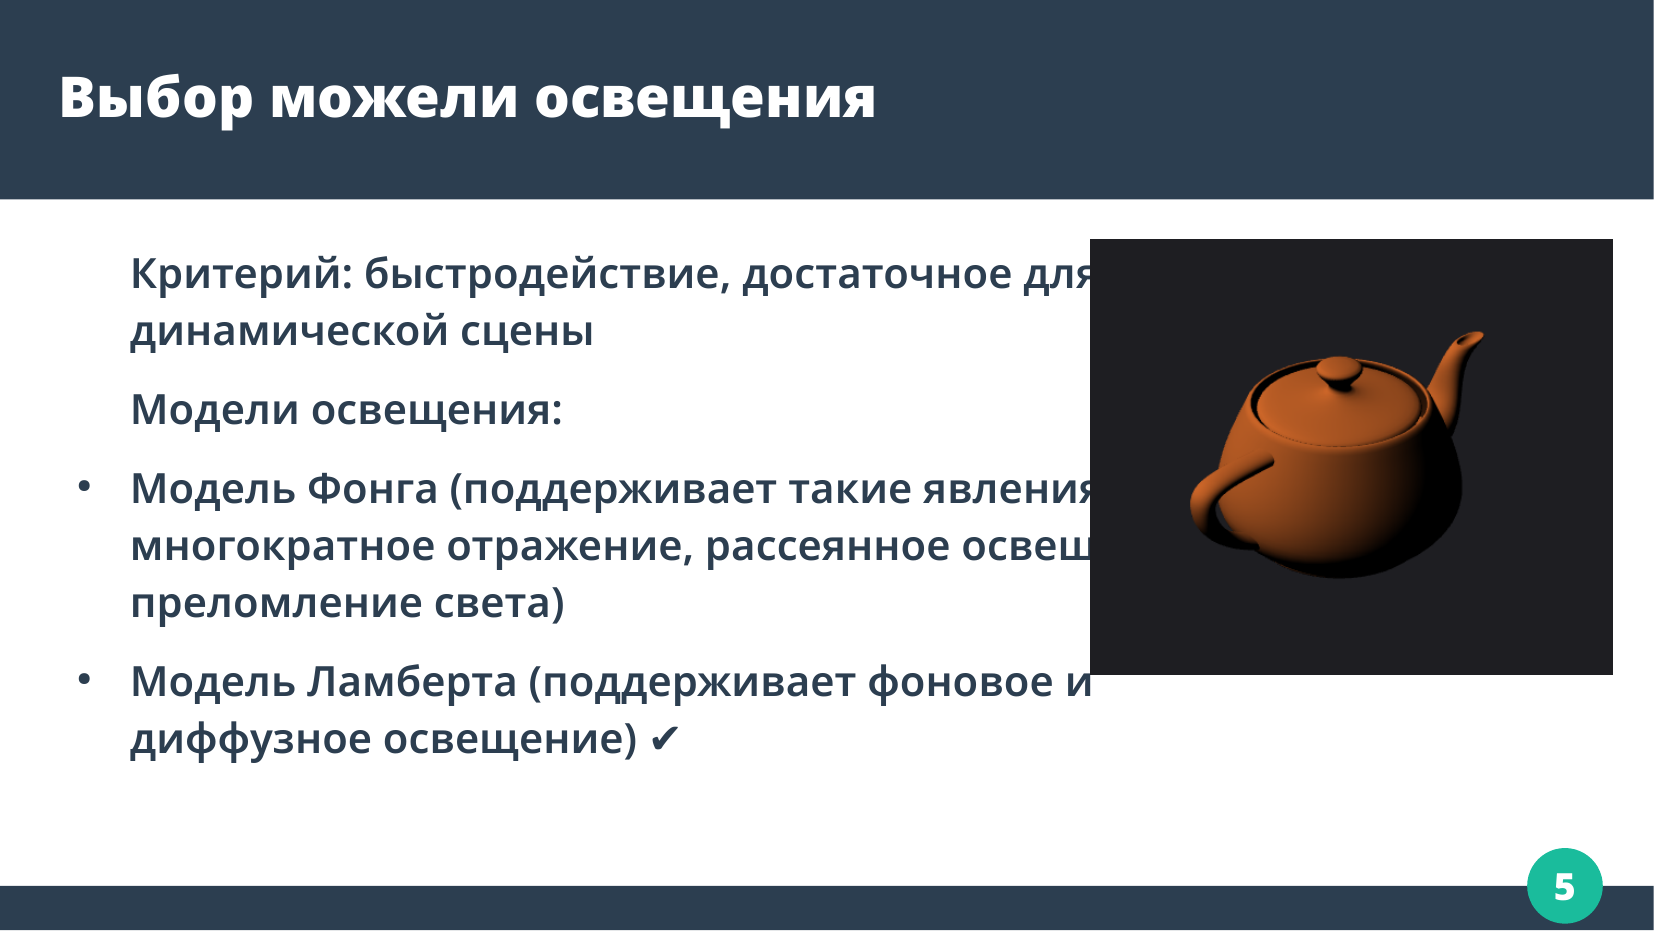

# Выбор можели освещения
Критерий: быстродействие, достаточное для динамической сцены
Модели освещения:
Модель Фонга (поддерживает такие явления, как многократное отражение, рассеянное освещение, преломление света)
Модель Ламберта (поддерживает фоновое и диффузное освещение) ✔